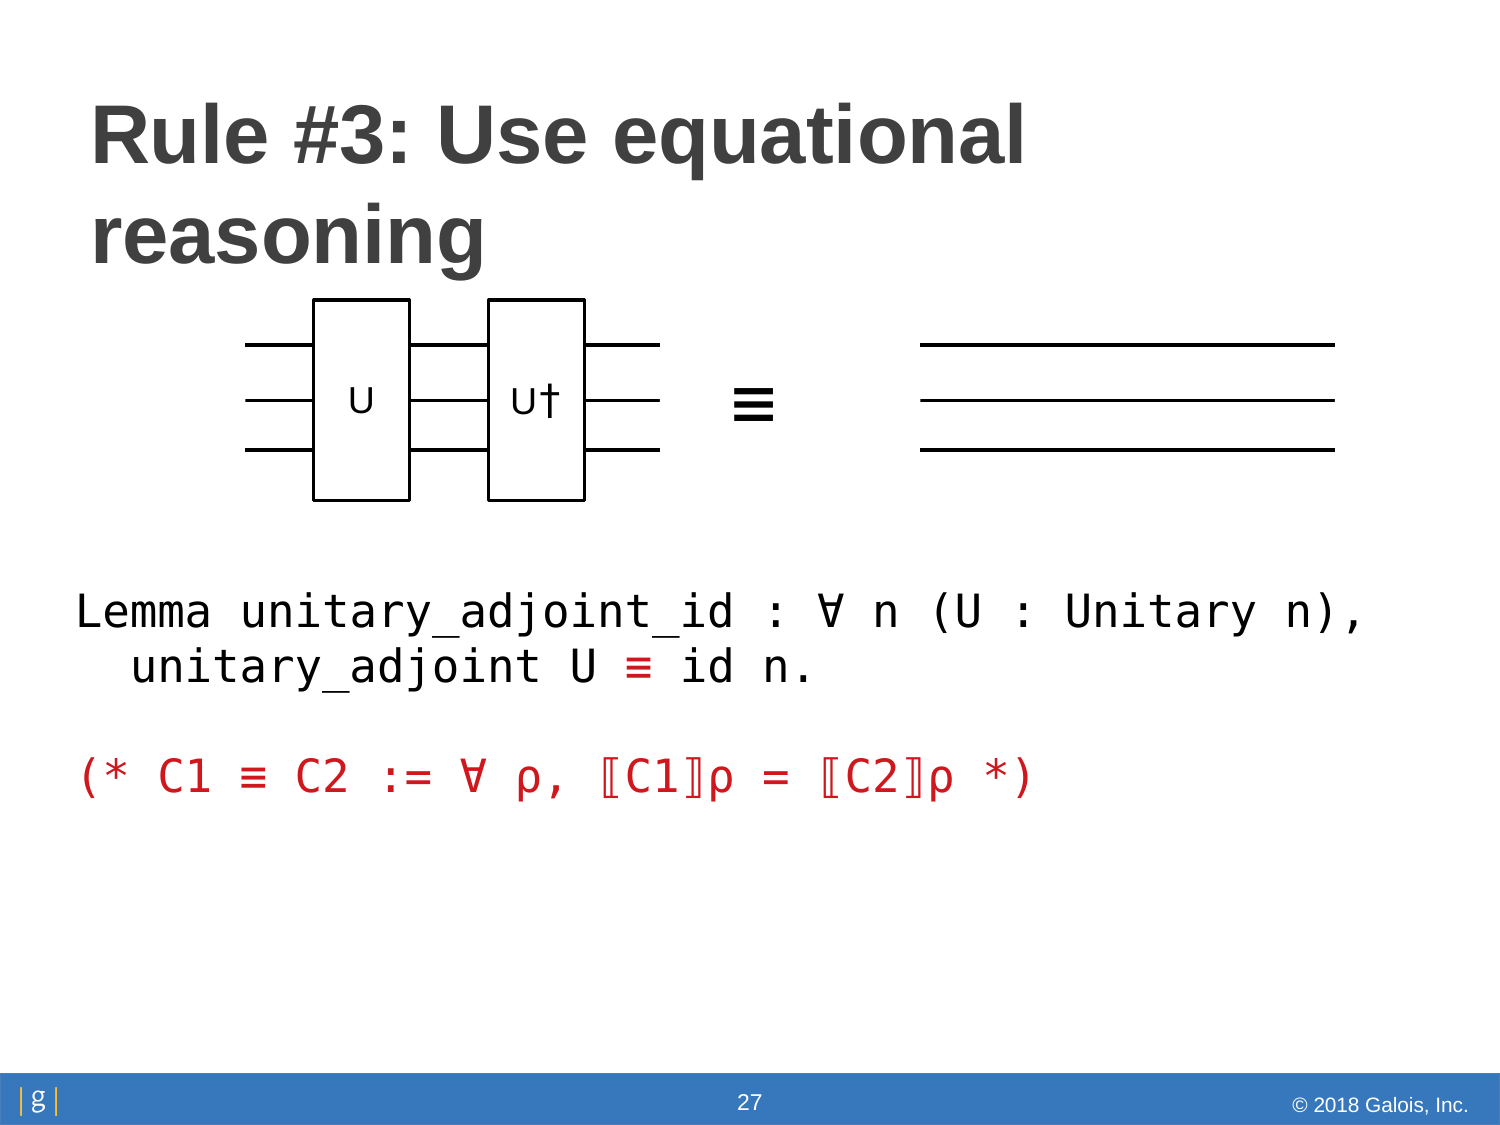

# Rule #3: Use equational reasoning
U
U†
≡
Lemma unitary_adjoint_id : ∀ n (U : Unitary n),
 unitary_adjoint U ≡ id n.
(* C1 ≡ C2 := ∀ ρ, ⟦C1⟧ρ = ⟦C2⟧ρ *)